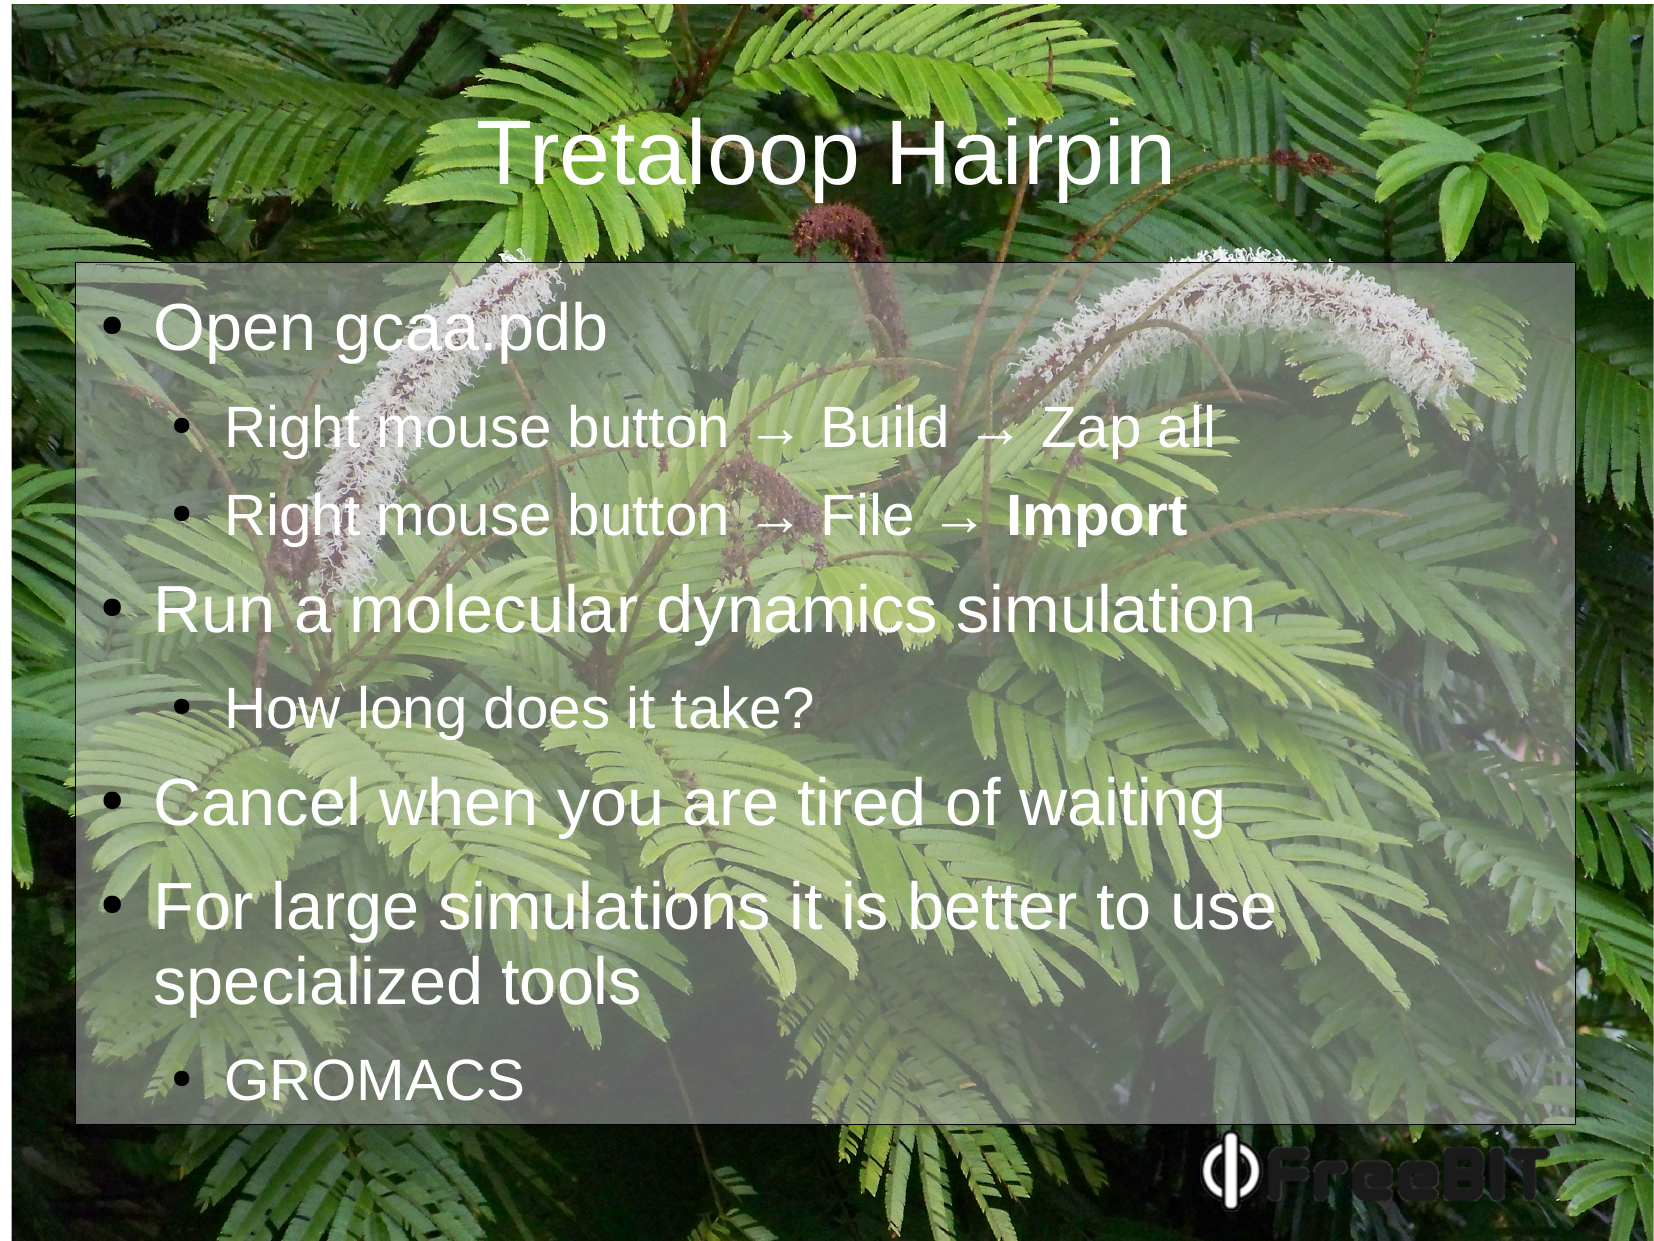

# Tretaloop Hairpin
Open gcaa.pdb
Right mouse button → Build → Zap all
Right mouse button → File → Import
Run a molecular dynamics simulation
How long does it take?
Cancel when you are tired of waiting
For large simulations it is better to use specialized tools
GROMACS